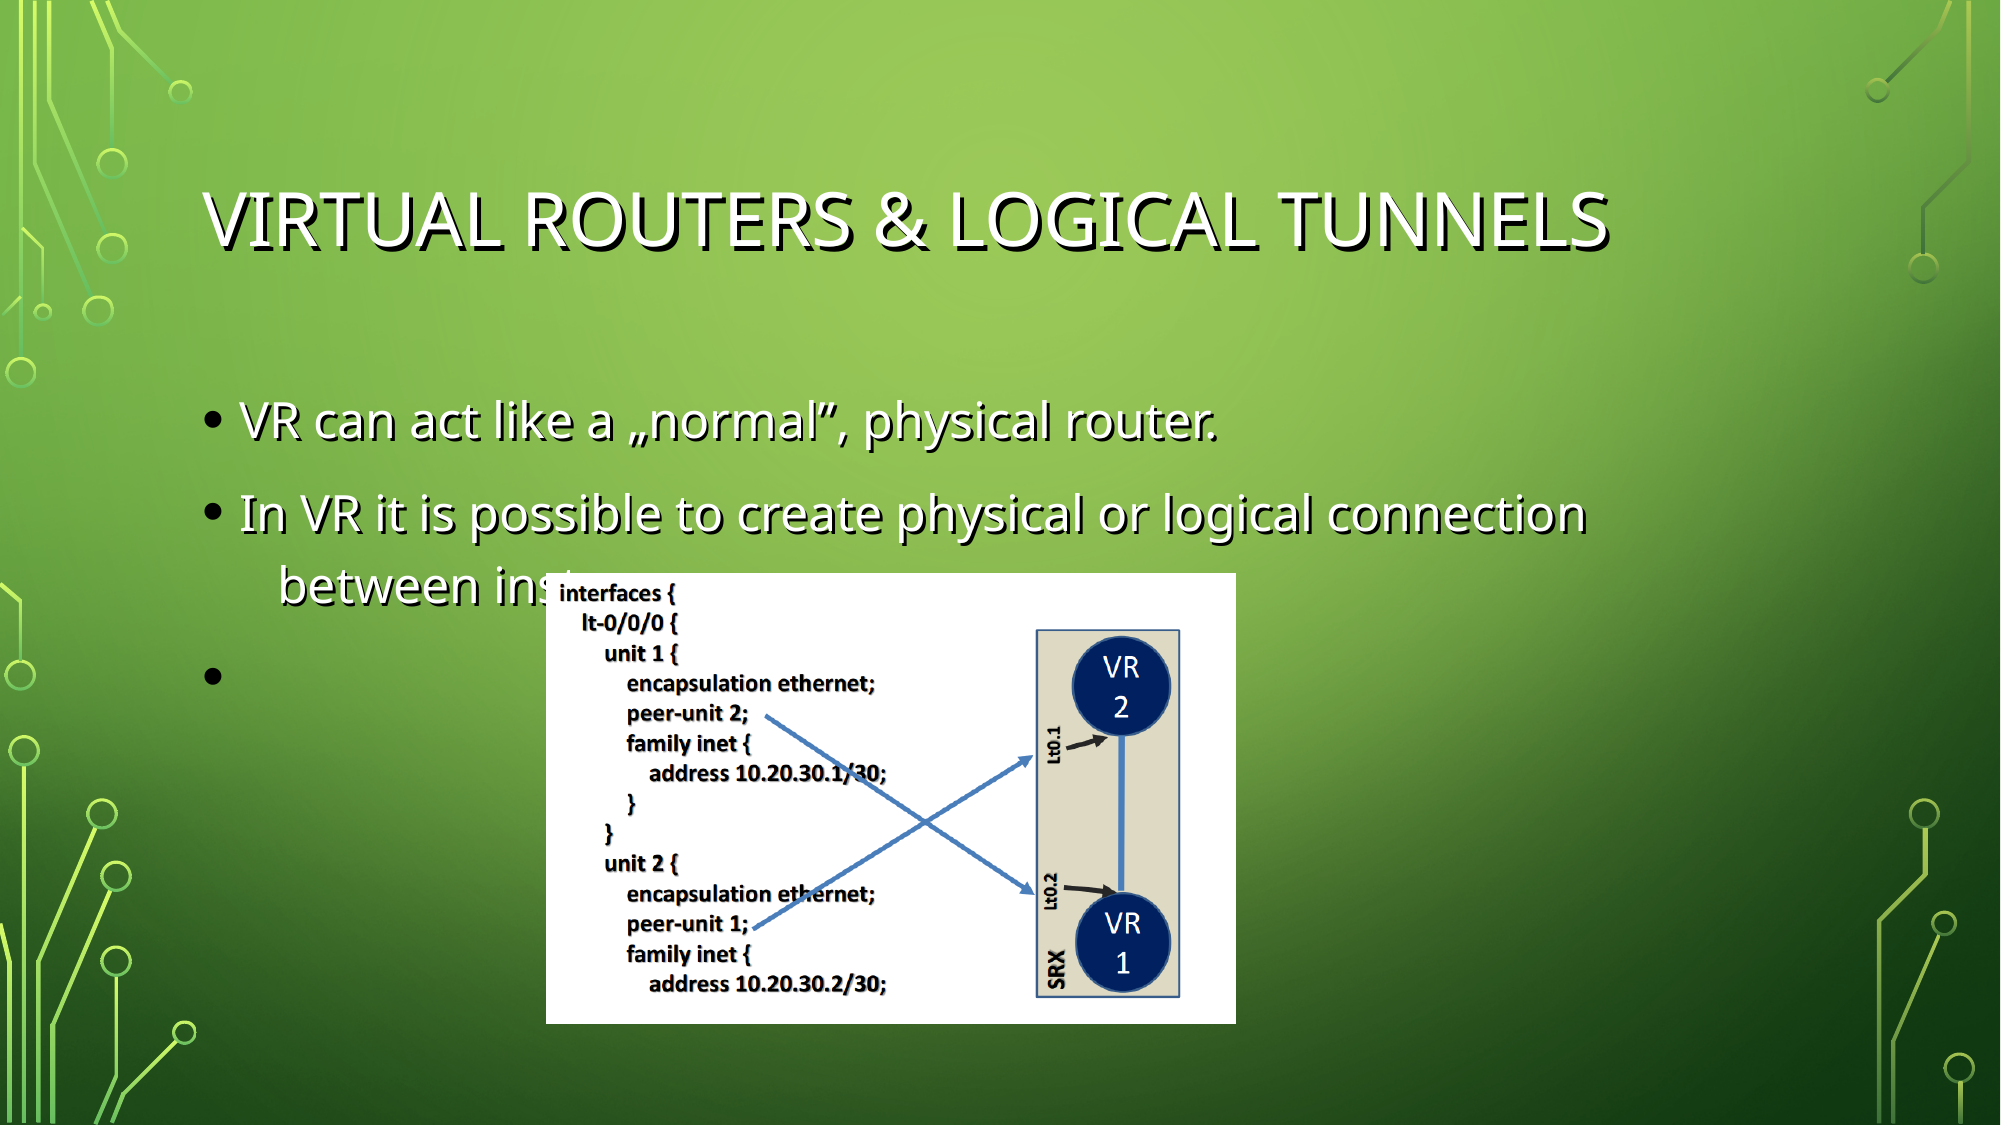

# Virtual routers & Logical tunnels
VR can act like a „normal”, physical router.
In VR it is possible to create physical or logical connection between instances